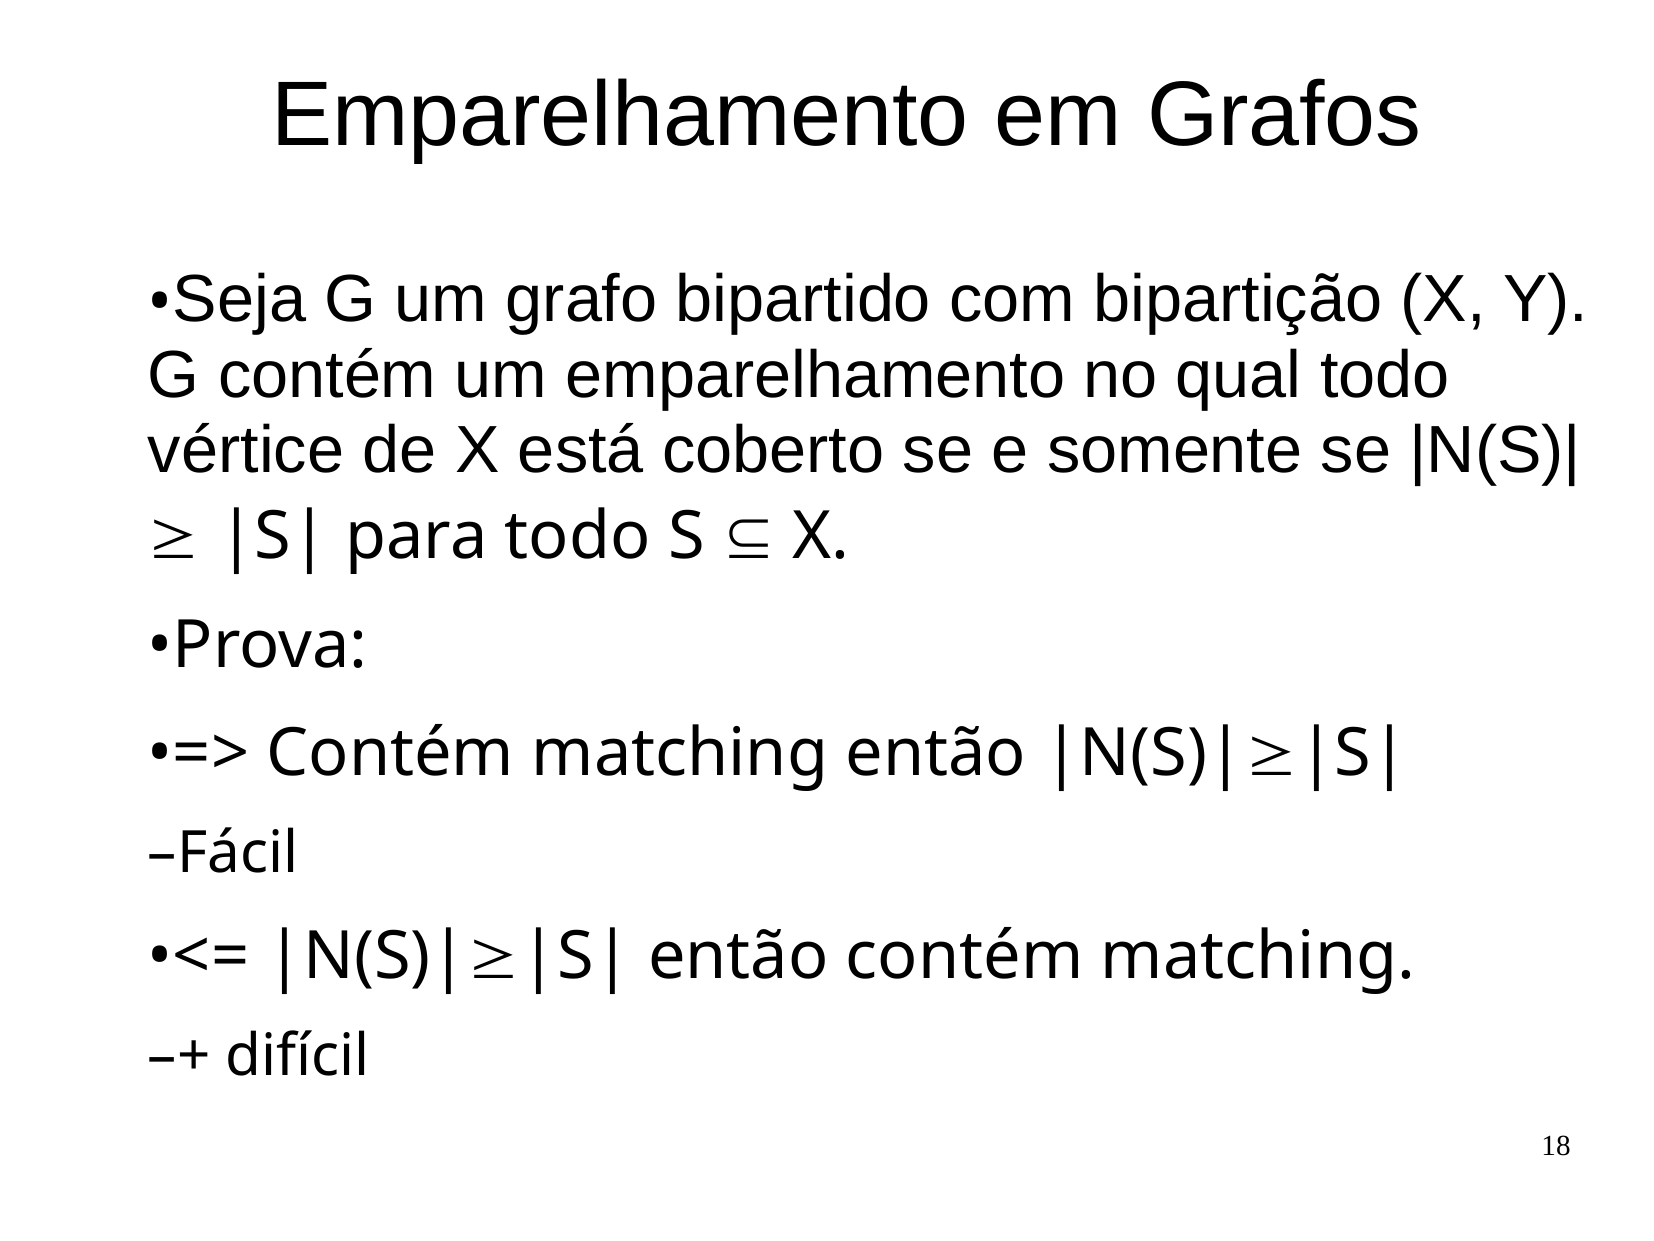

# Emparelhamento em Grafos
Seja G um grafo bipartido com bipartição (X, Y). G contém um emparelhamento no qual todo vértice de X está coberto se e somente se |N(S)|  |S| para todo S  X.
Prova:
=> Contém matching então |N(S)||S|
Fácil
<= |N(S)||S| então contém matching.
+ difícil
18